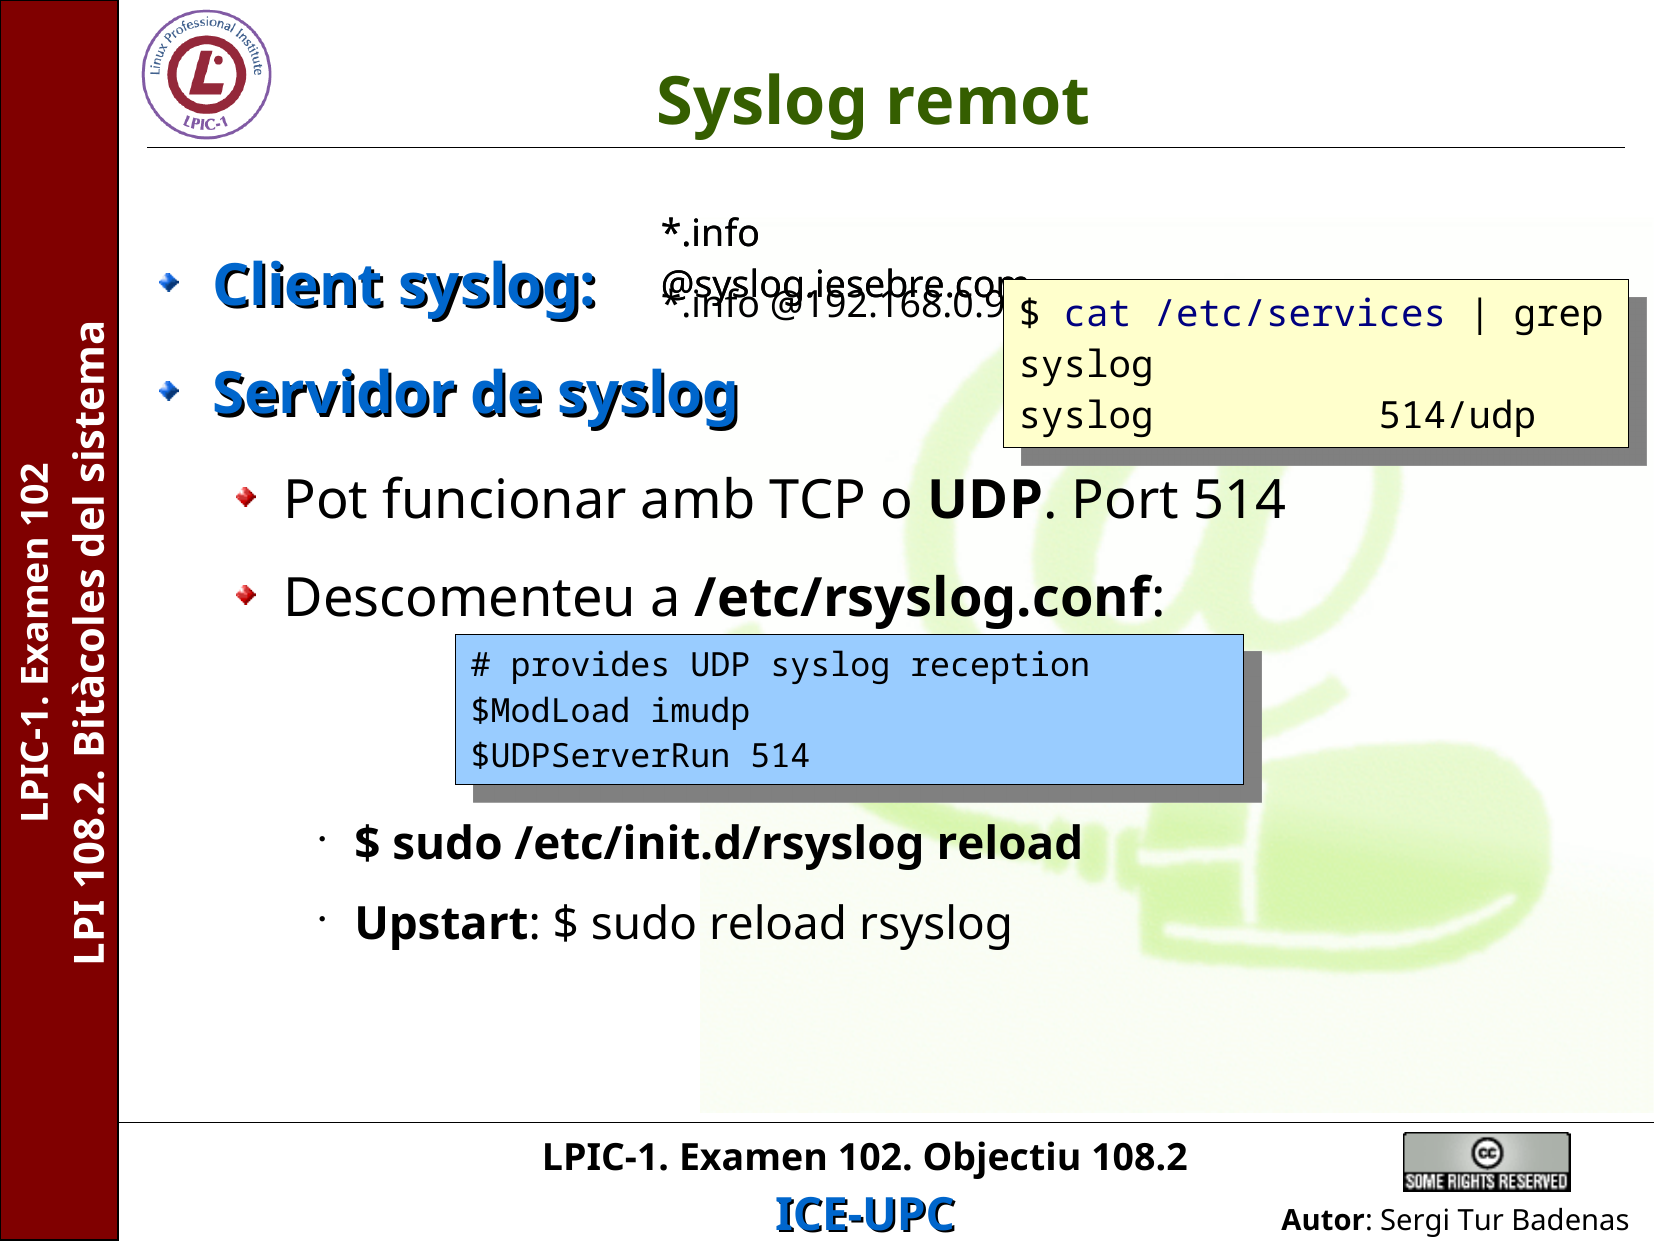

# Syslog remot
*.info @syslog.iesebre.com
*.info @syslog.iesebre.com
Client syslog:
Servidor de syslog
Pot funcionar amb TCP o UDP. Port 514
Descomenteu a /etc/rsyslog.conf:
$ sudo /etc/init.d/rsyslog reload
Upstart: $ sudo reload rsyslog
*.info @192.168.0.9
$ cat /etc/services | grep syslog
syslog 514/udp
# provides UDP syslog reception
$ModLoad imudp
$UDPServerRun 514